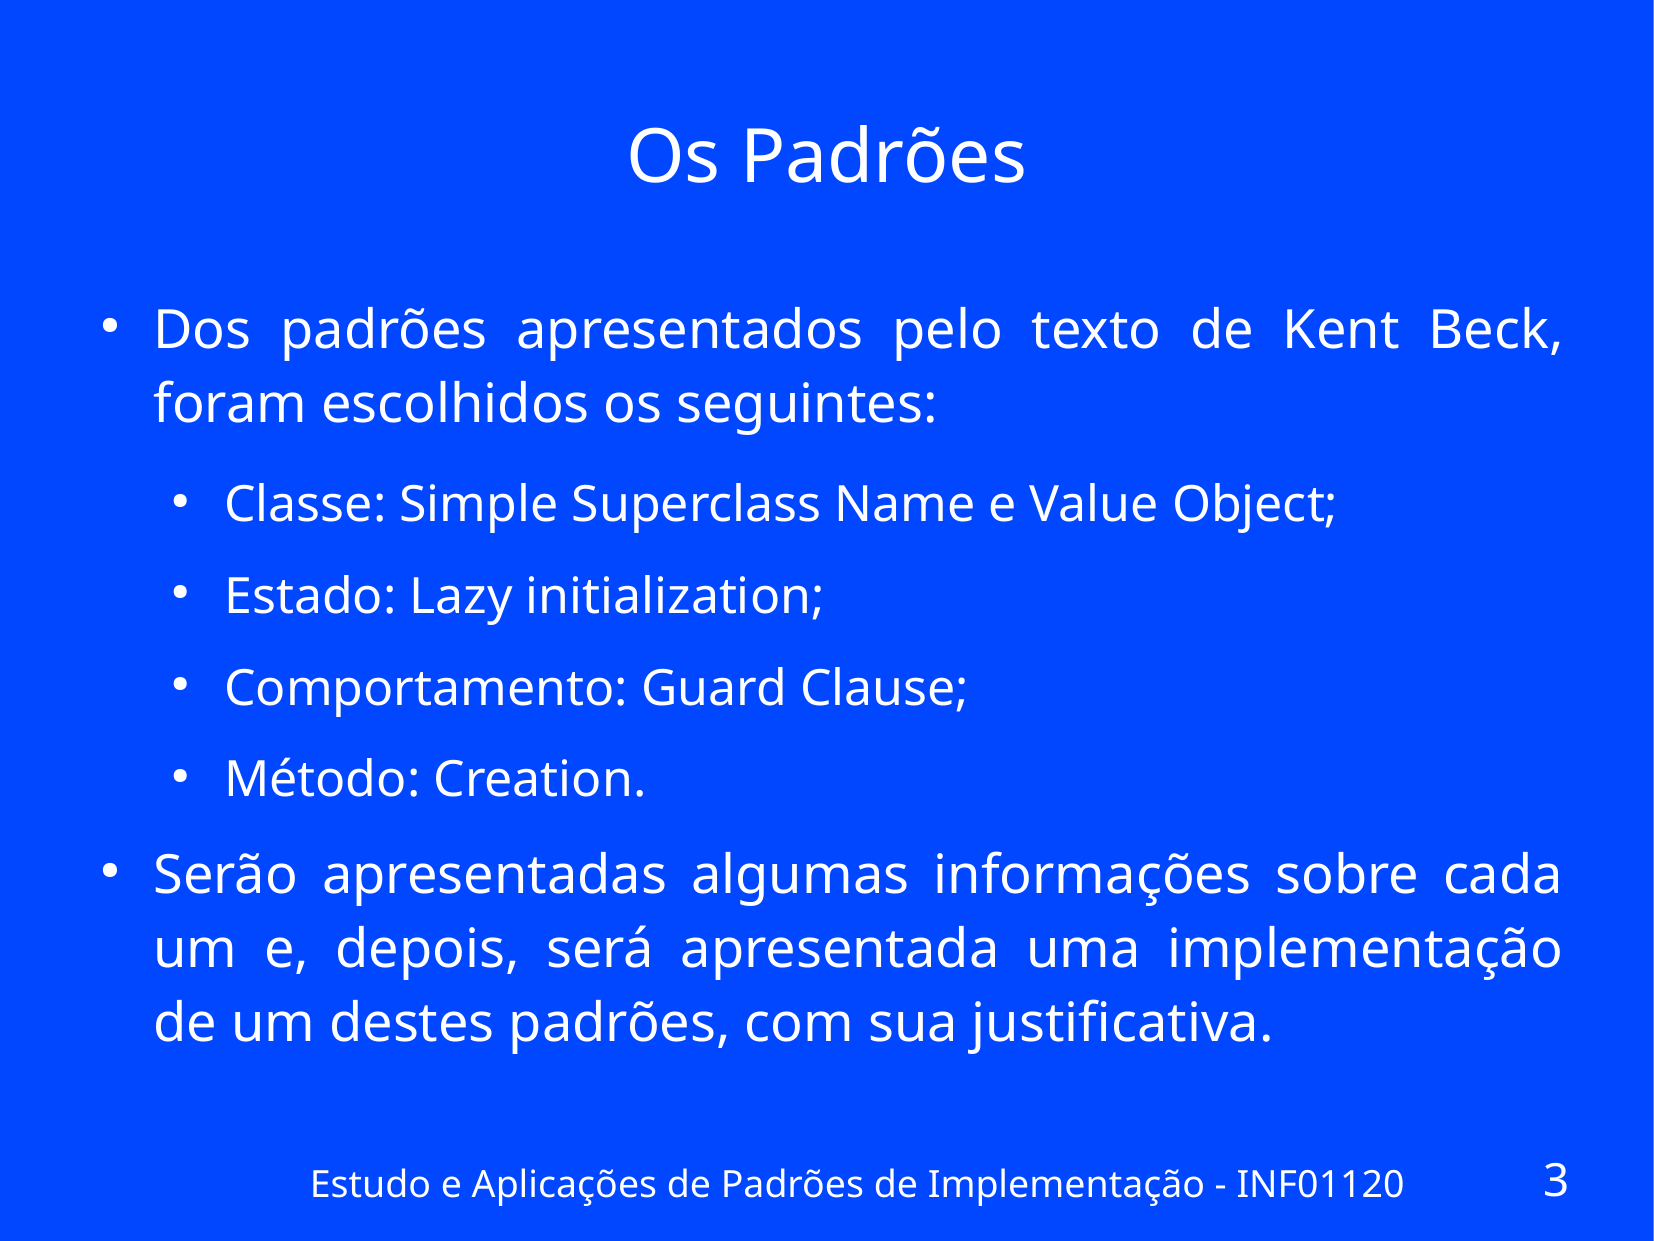

# Os Padrões
Dos padrões apresentados pelo texto de Kent Beck, foram escolhidos os seguintes:
Classe: Simple Superclass Name e Value Object;
Estado: Lazy initialization;
Comportamento: Guard Clause;
Método: Creation.
Serão apresentadas algumas informações sobre cada um e, depois, será apresentada uma implementação de um destes padrões, com sua justificativa.